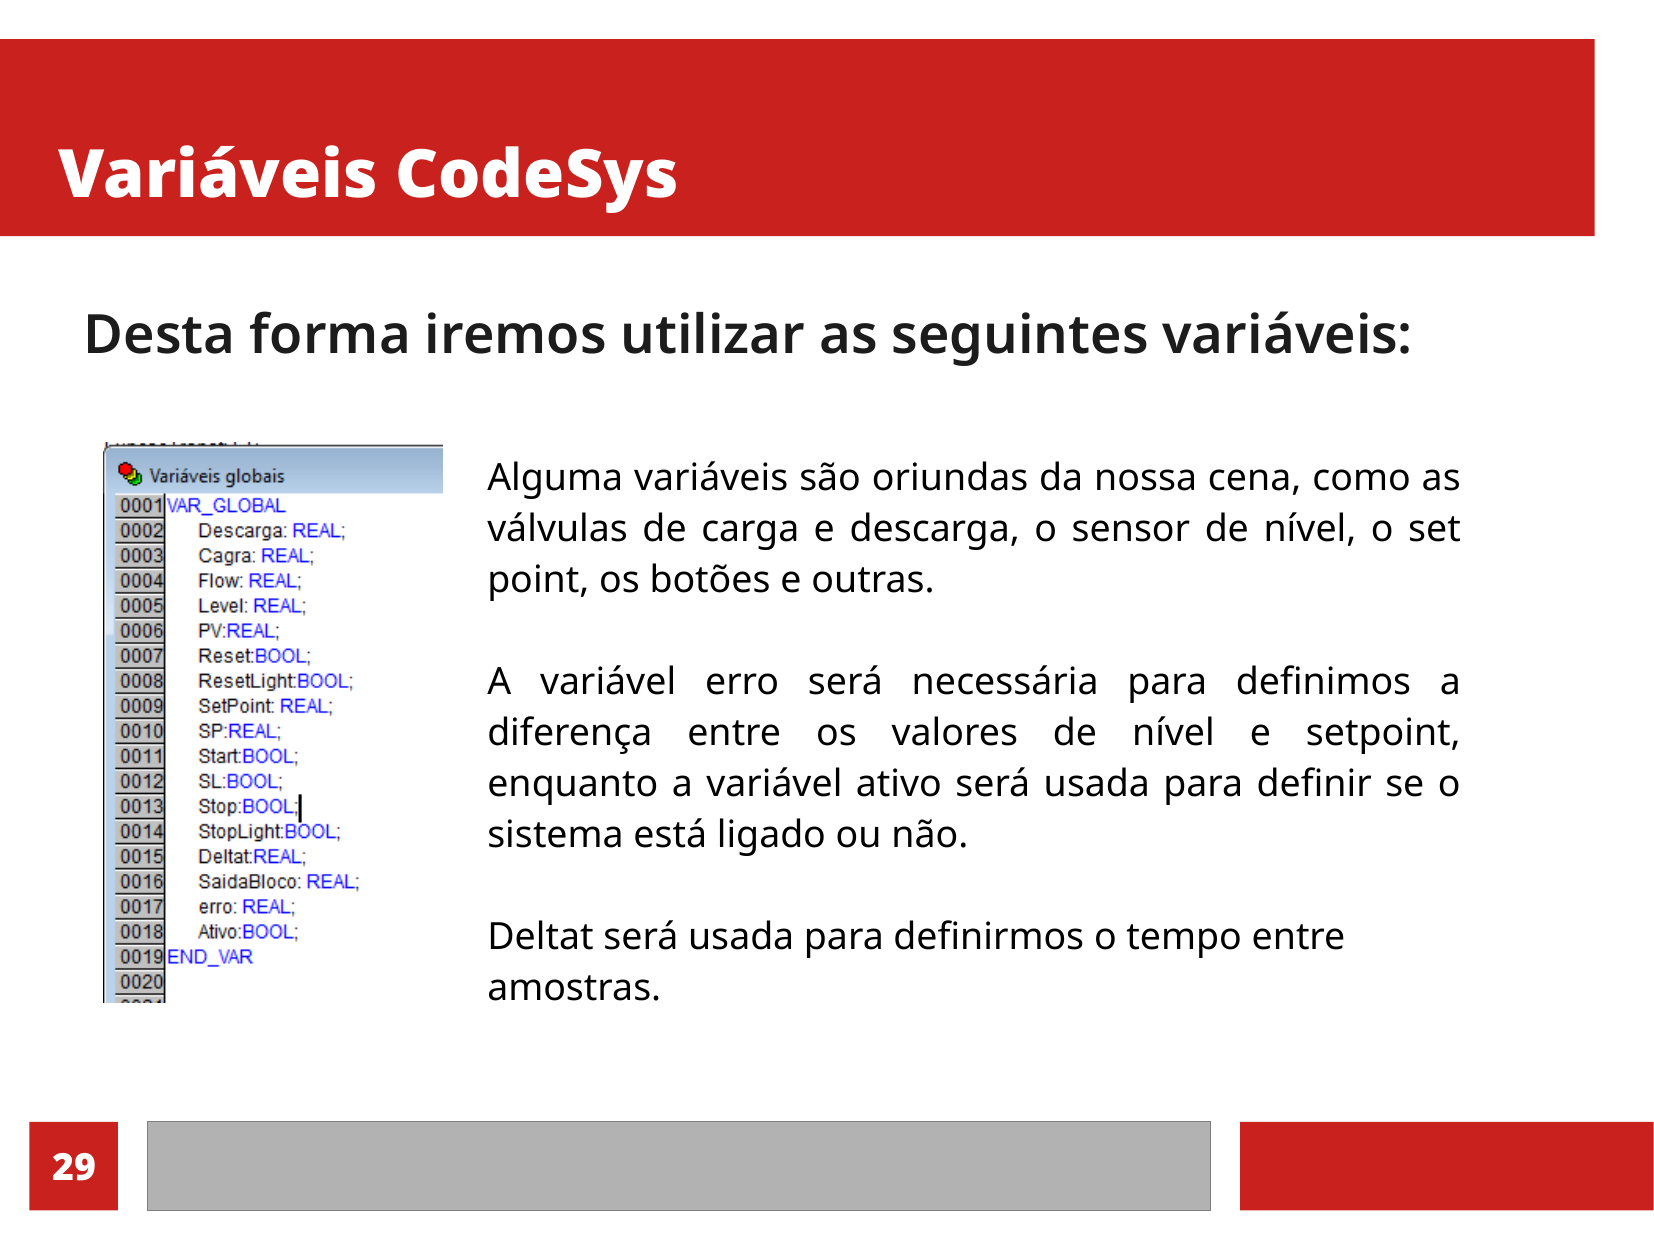

# Variáveis CodeSys
Desta forma iremos utilizar as seguintes variáveis:
Alguma variáveis são oriundas da nossa cena, como as válvulas de carga e descarga, o sensor de nível, o set point, os botões e outras.
A variável erro será necessária para definimos a diferença entre os valores de nível e setpoint, enquanto a variável ativo será usada para definir se o sistema está ligado ou não.
Deltat será usada para definirmos o tempo entre amostras.
29